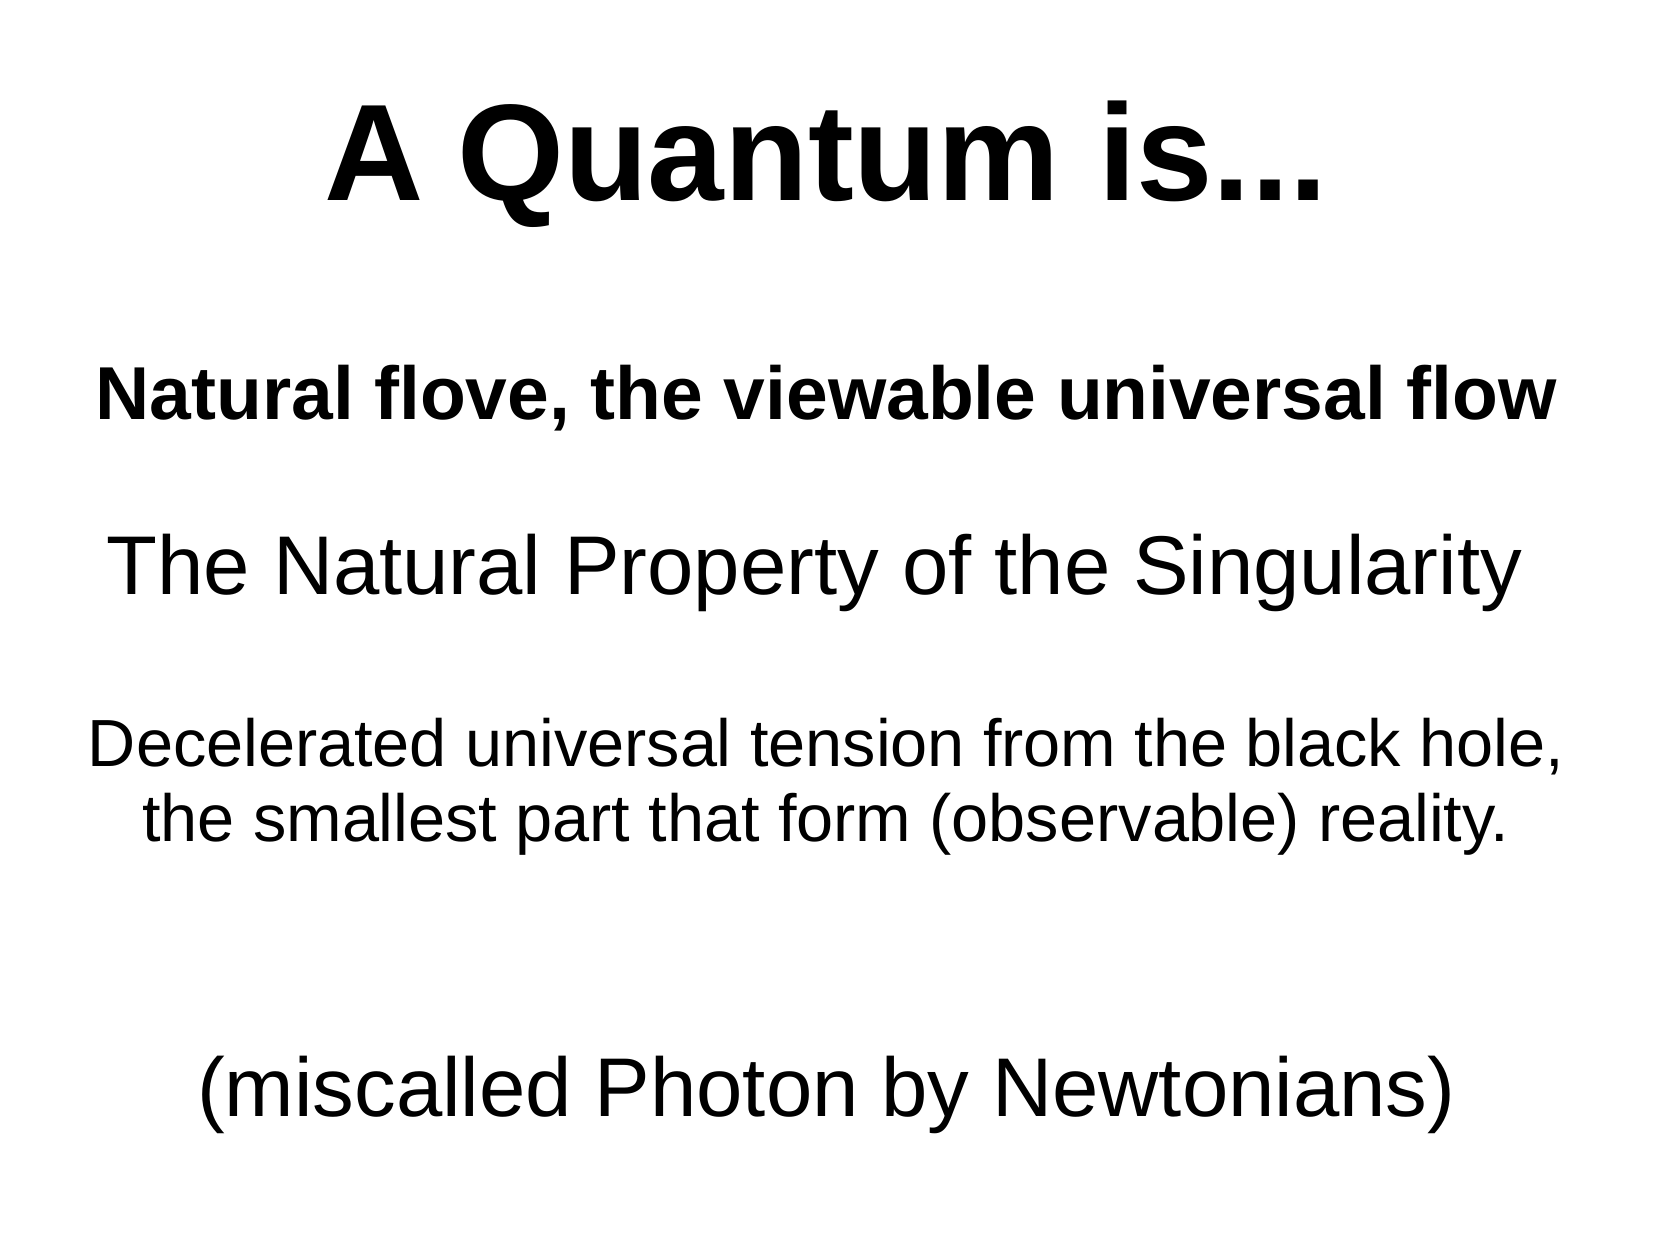

Natural flove, the viewable universal flow
The Natural Property of the Singularity
Decelerated universal tension from the black hole, the smallest part that form (observable) reality.
(miscalled Photon by Newtonians)
# A Quantum is...